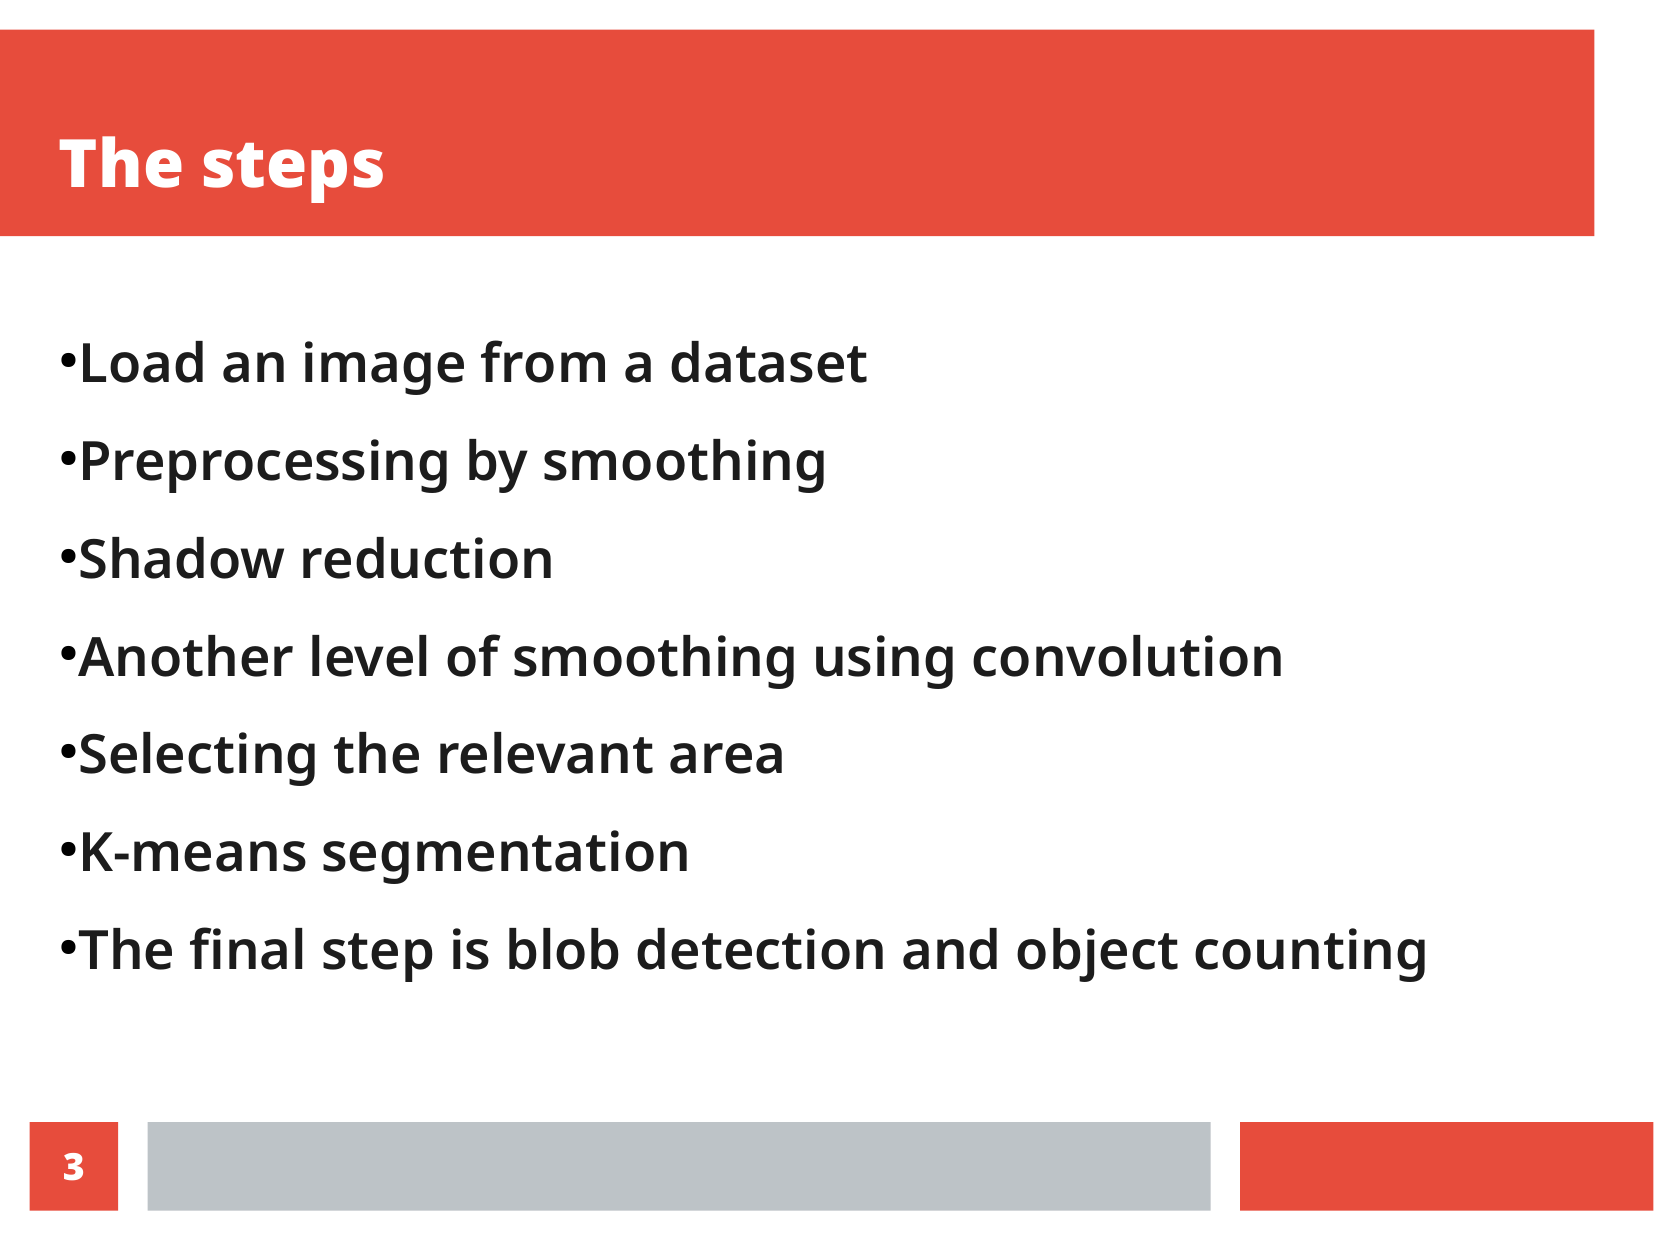

# The steps
Load an image from a dataset
Preprocessing by smoothing
Shadow reduction
Another level of smoothing using convolution
Selecting the relevant area
K-means segmentation
The final step is blob detection and object counting
3